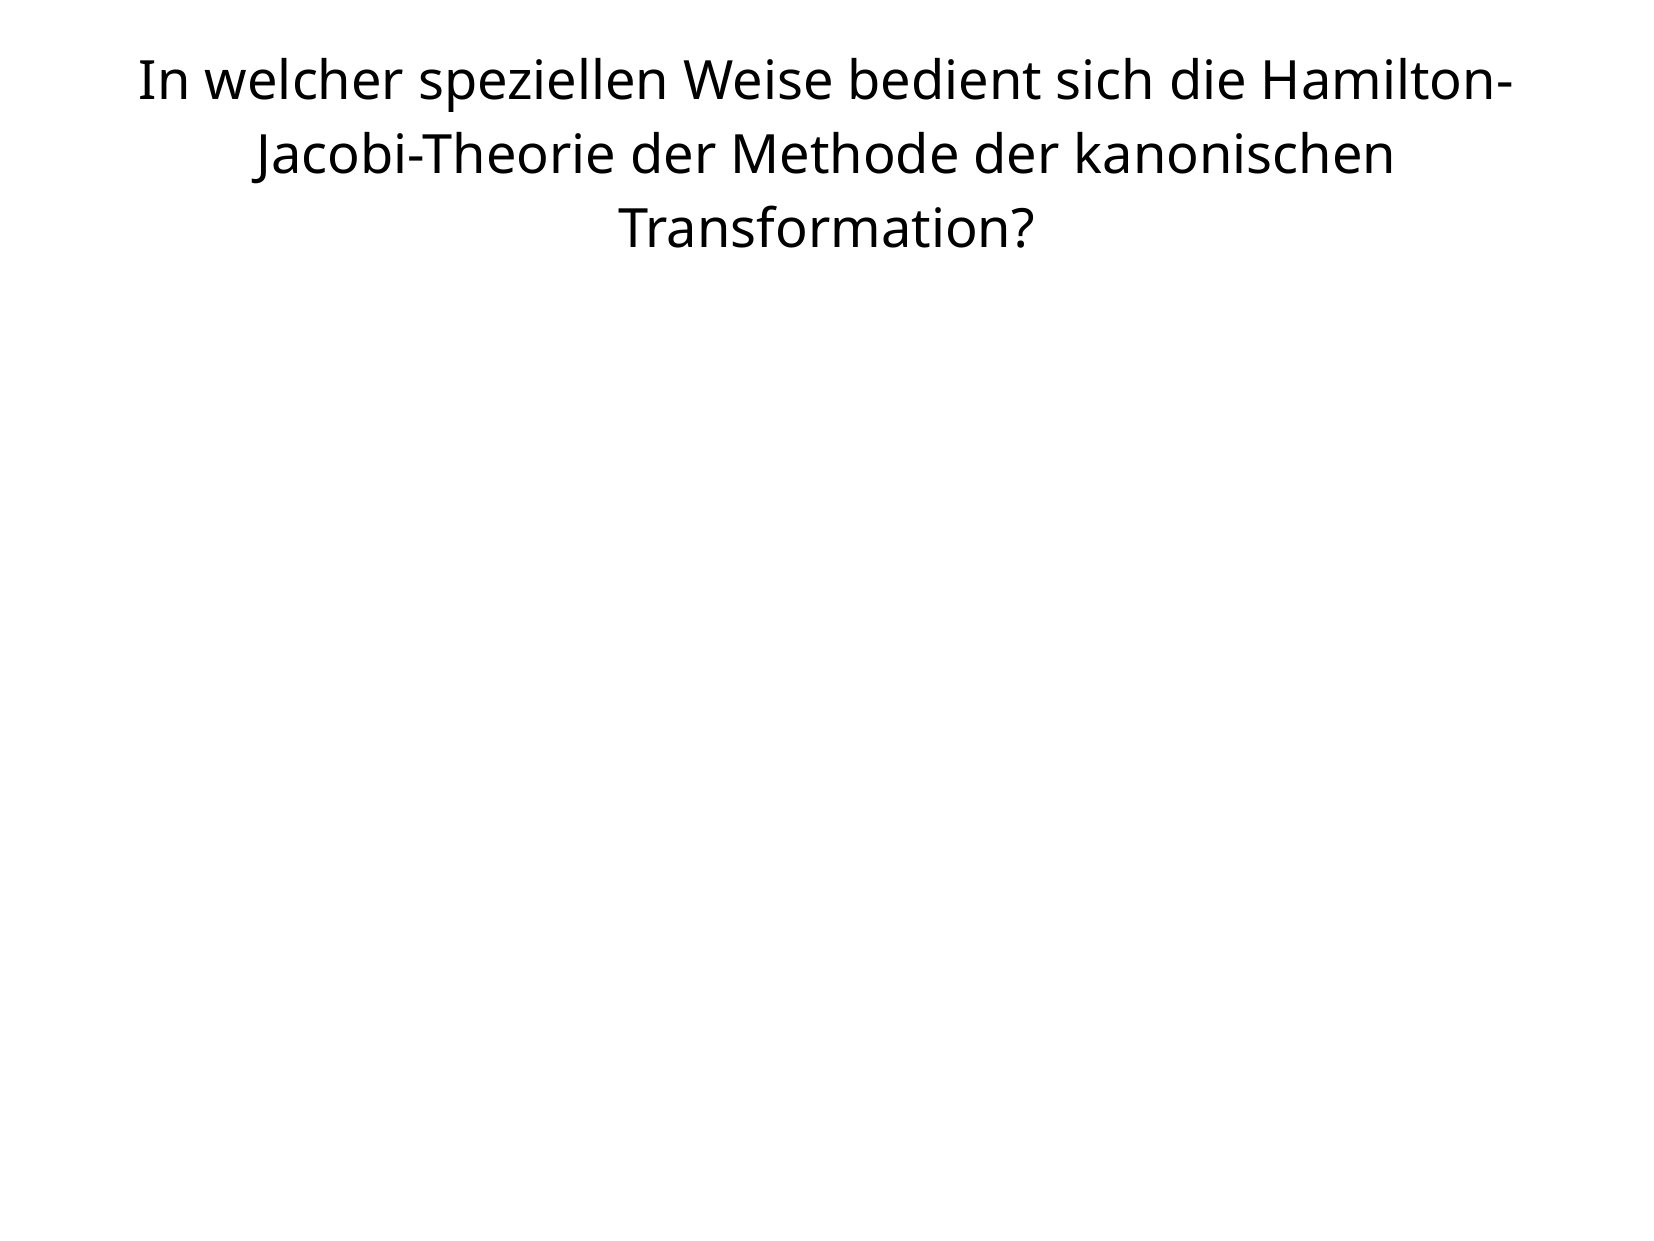

# In welcher speziellen Weise bedient sich die Hamilton-Jacobi-Theorie der Methode der kanonischen Transformation?